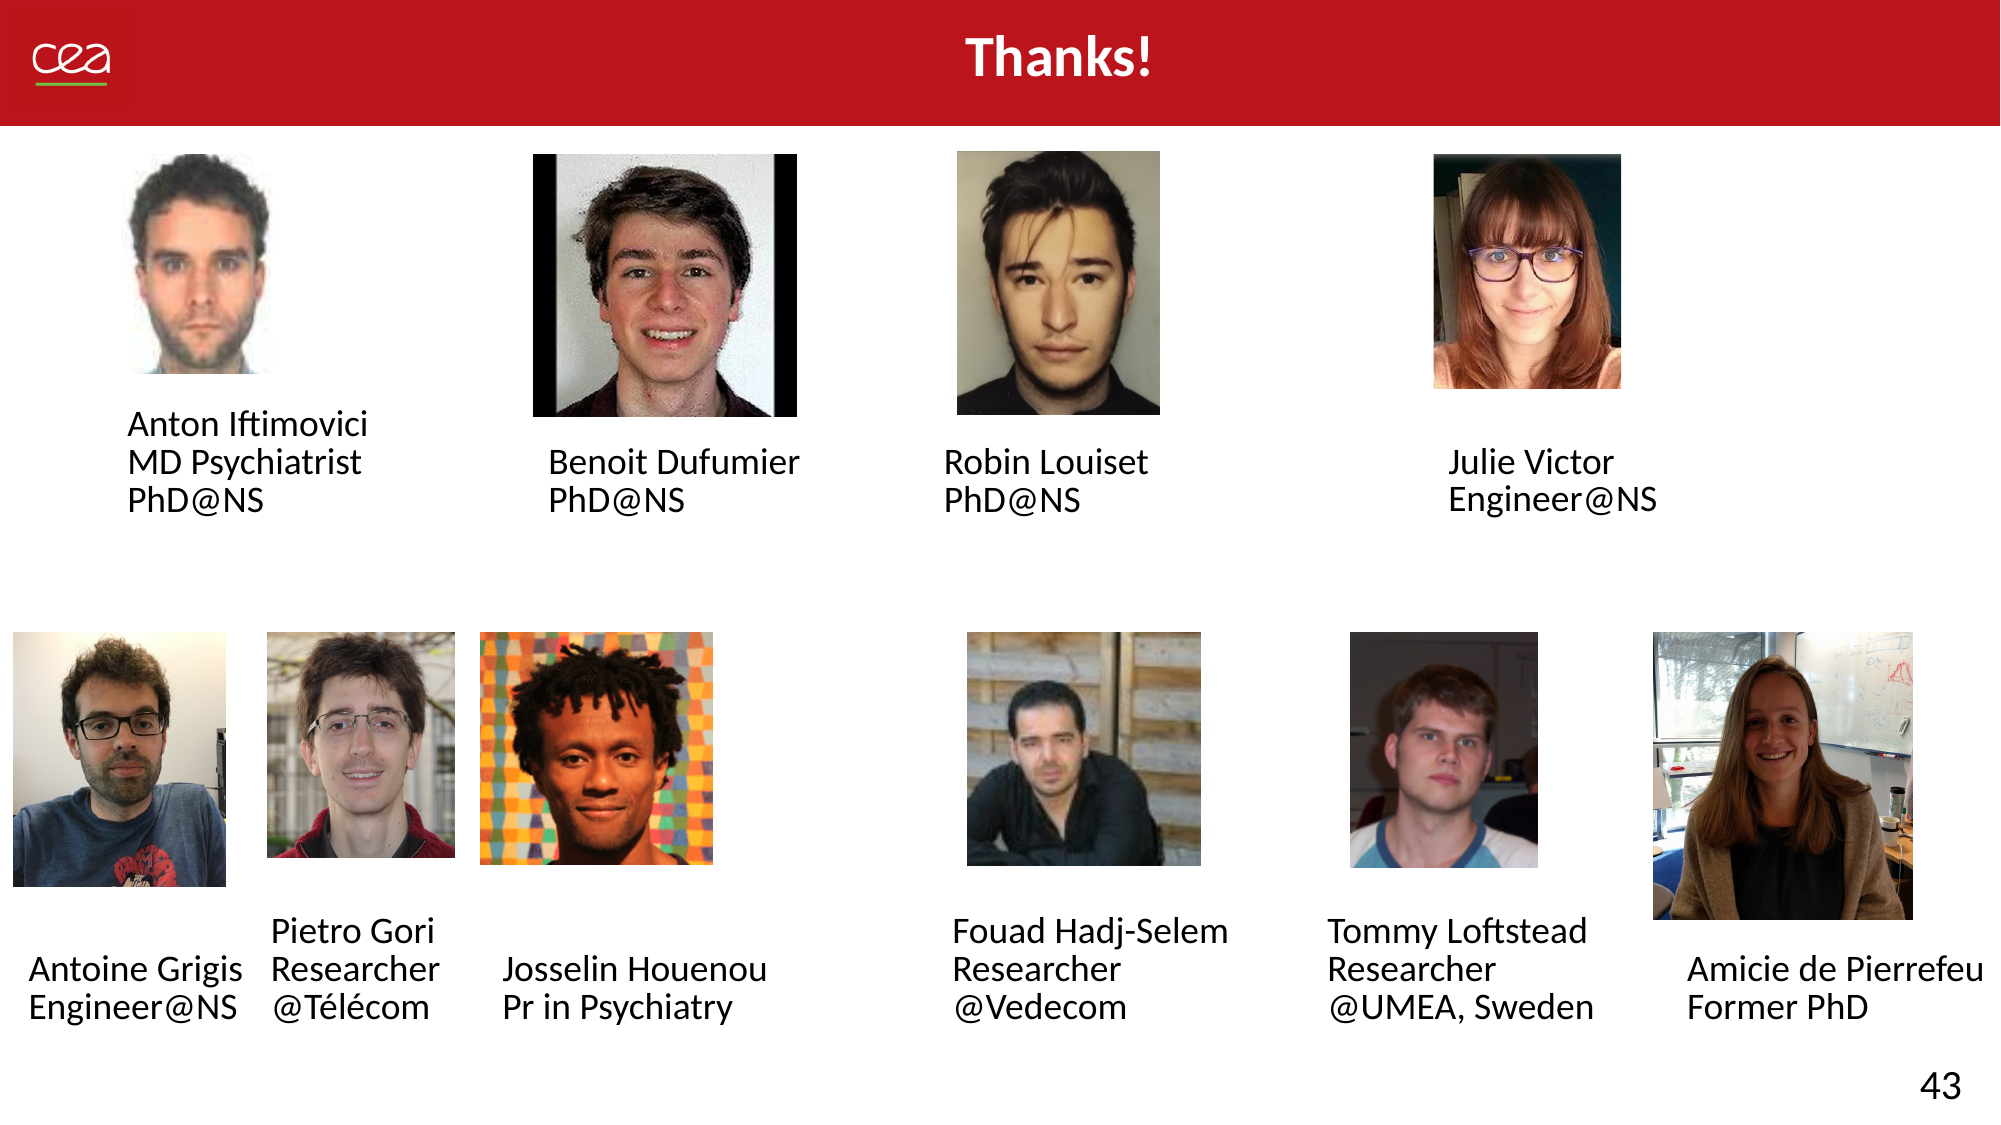

# Thanks!
Anton Iftimovici
MD Psychiatrist
PhD@NS
Julie Victor
Engineer@NS
Benoit Dufumier
PhD@NS
Robin Louiset
PhD@NS
Pietro Gori
Researcher
@Télécom
Fouad Hadj-Selem
Researcher
@Vedecom
Tommy Loftstead
Researcher
@UMEA, Sweden
Antoine Grigis
Engineer@NS
Josselin Houenou
Pr in Psychiatry
Amicie de Pierrefeu
Former PhD